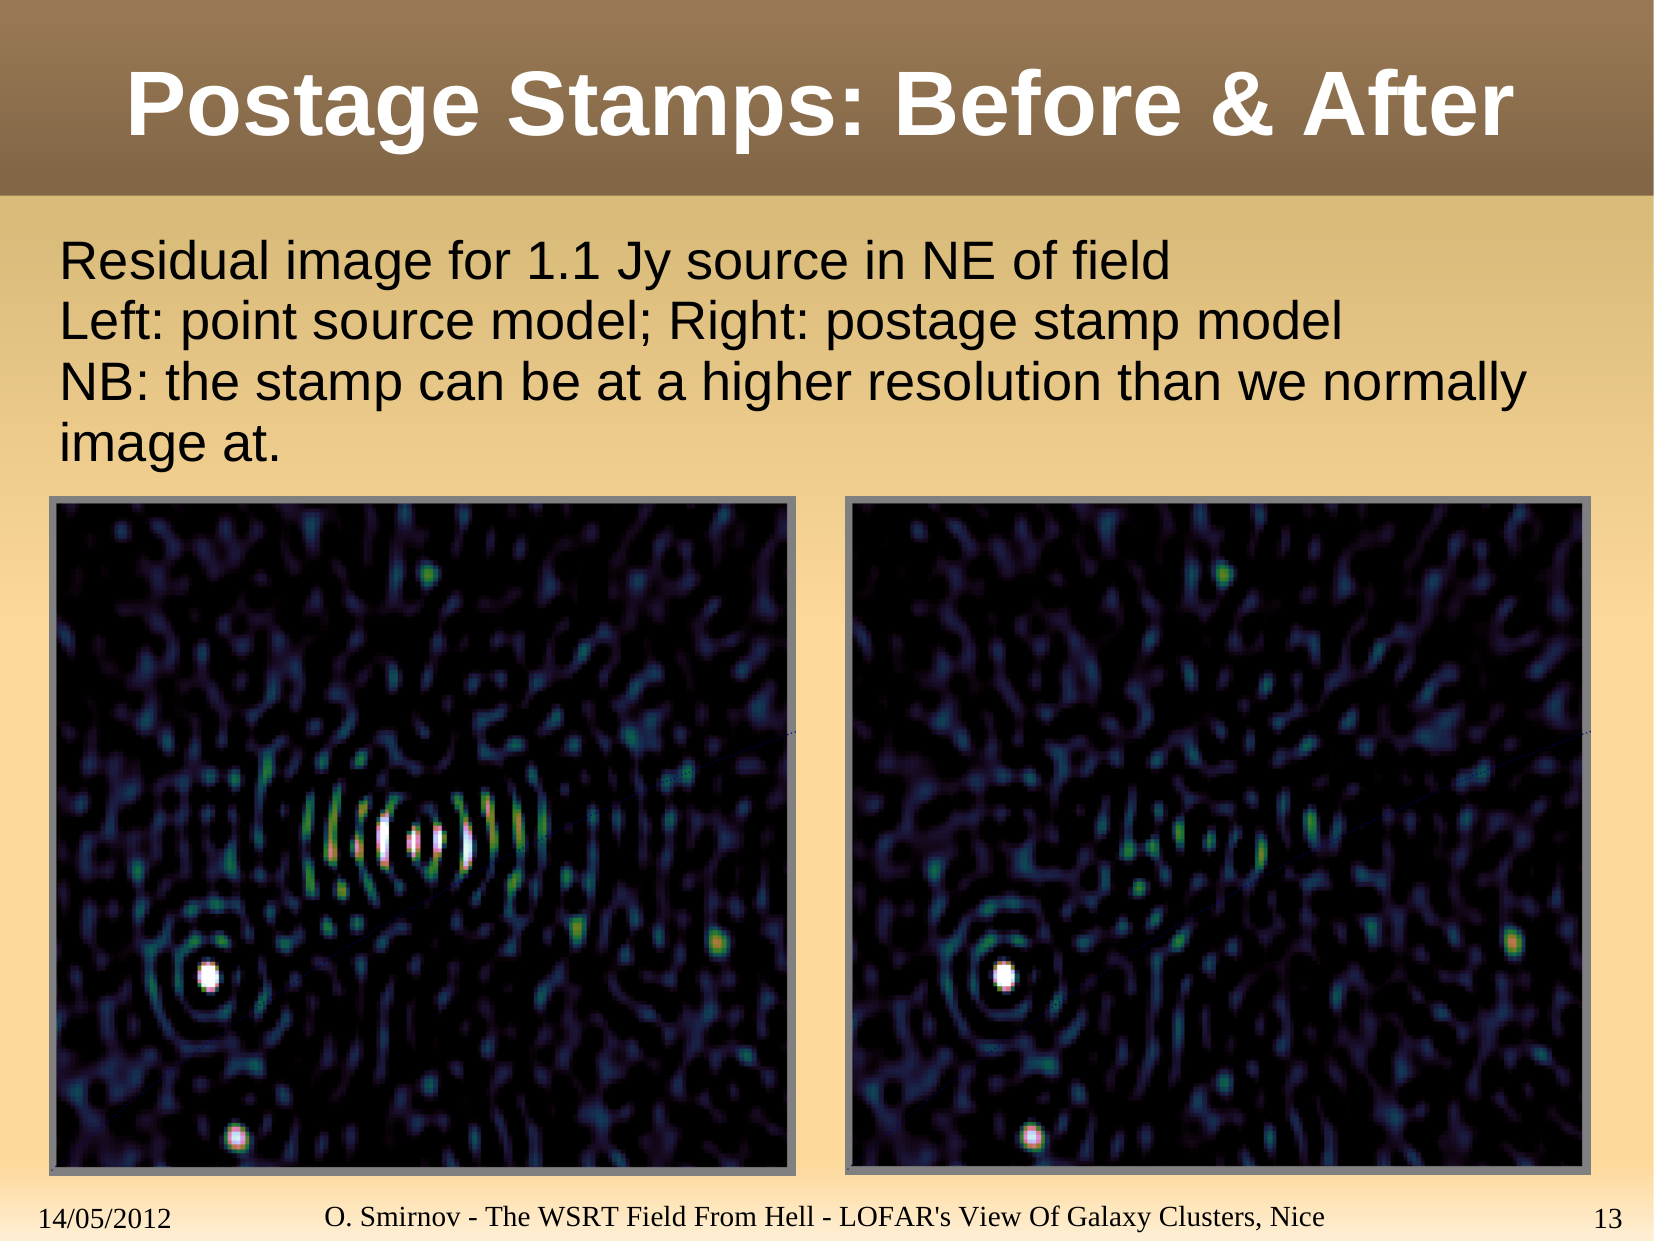

# Postage Stamps: Before & After
Residual image for 1.1 Jy source in NE of field
Left: point source model; Right: postage stamp model
NB: the stamp can be at a higher resolution than we normally image at.
O. Smirnov - The WSRT Field From Hell - LOFAR's View Of Galaxy Clusters, Nice
14/05/2012
13